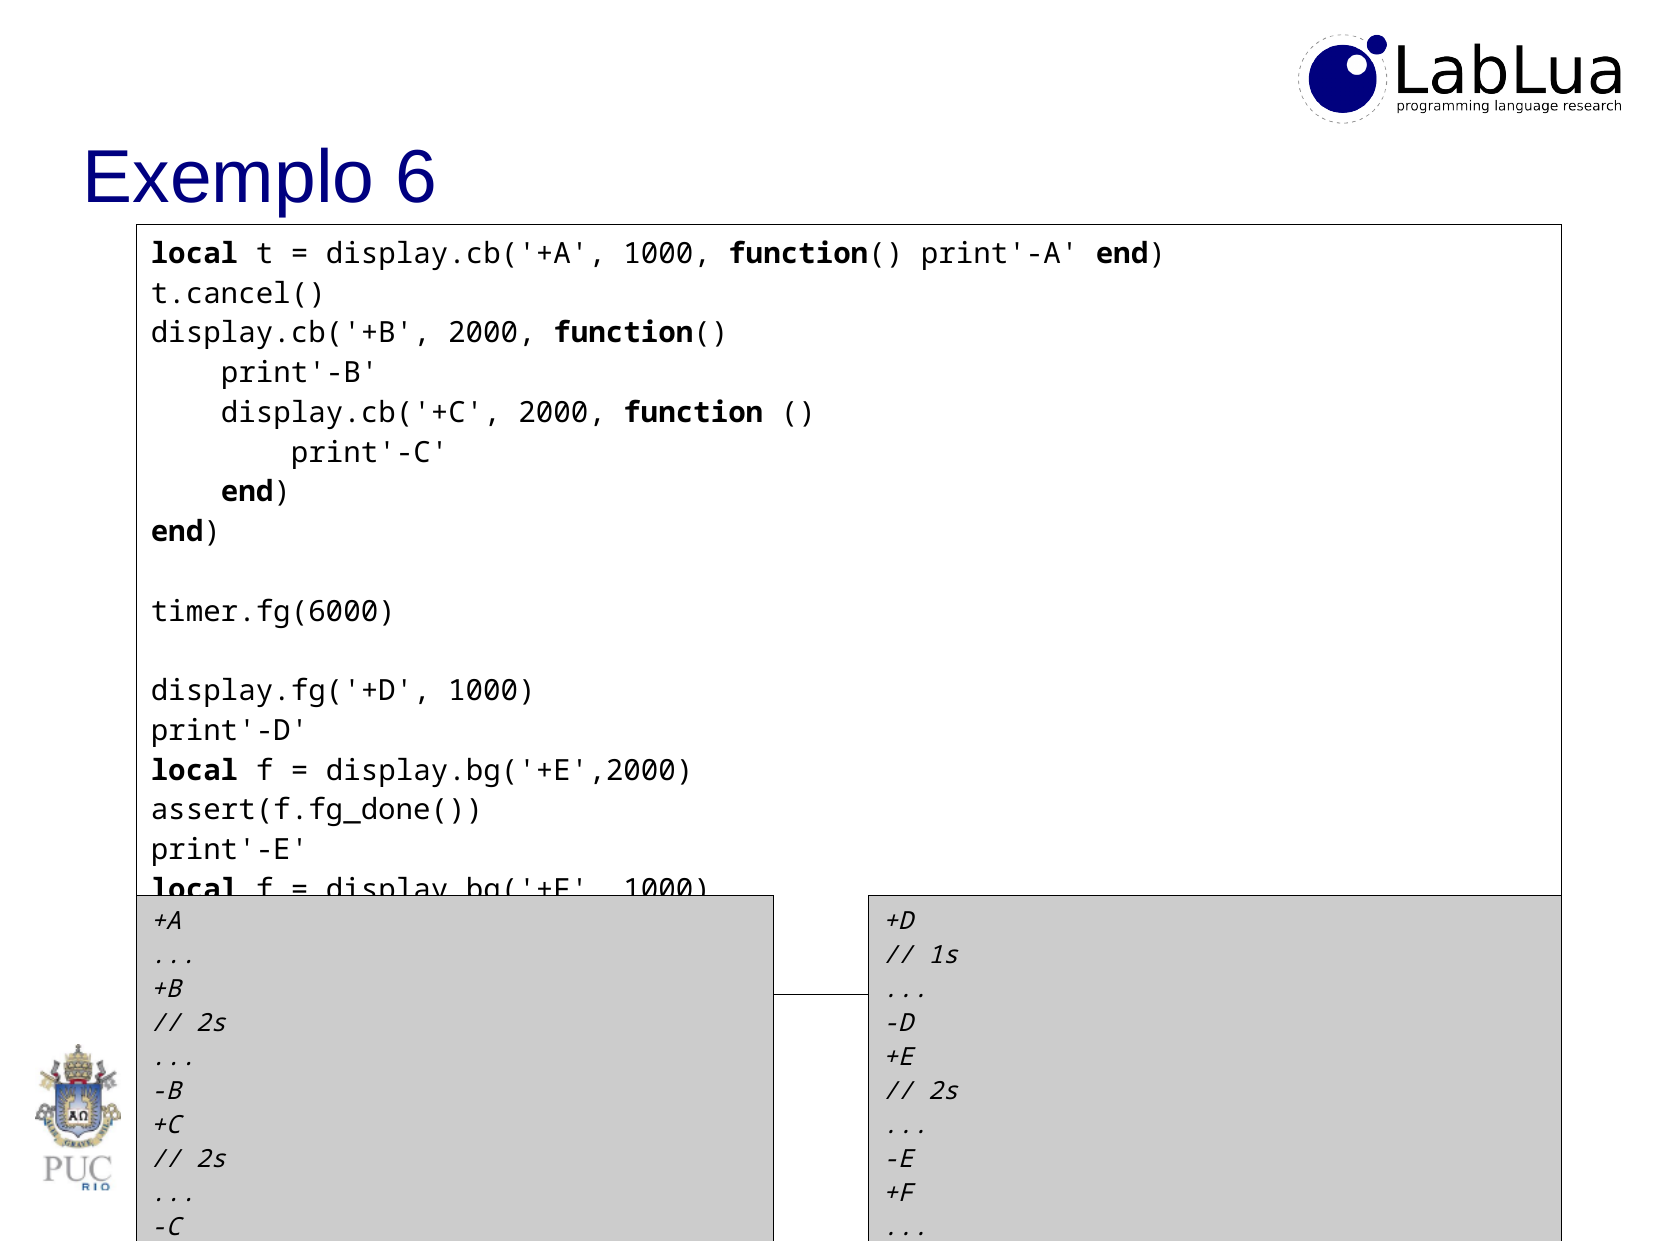

# Exemplo 6
local t = display.cb('+A', 1000, function() print'-A' end)
t.cancel()
display.cb('+B', 2000, function()
 print'-B'
 display.cb('+C', 2000, function ()
 print'-C'
 end)
end)
timer.fg(6000)
display.fg('+D', 1000)
print'-D'
local f = display.bg('+E',2000)
assert(f.fg_done())
print'-E'
local f = display.bg('+F', 1000)
assert(f.cancel())
assert(f.wait(), 'cancelled')
+A
...
+B
// 2s
...
-B
+C
// 2s
...
-C
+D
// 1s
...
-D
+E
// 2s
...
-E
+F
...
LUA ERROR: cancelled